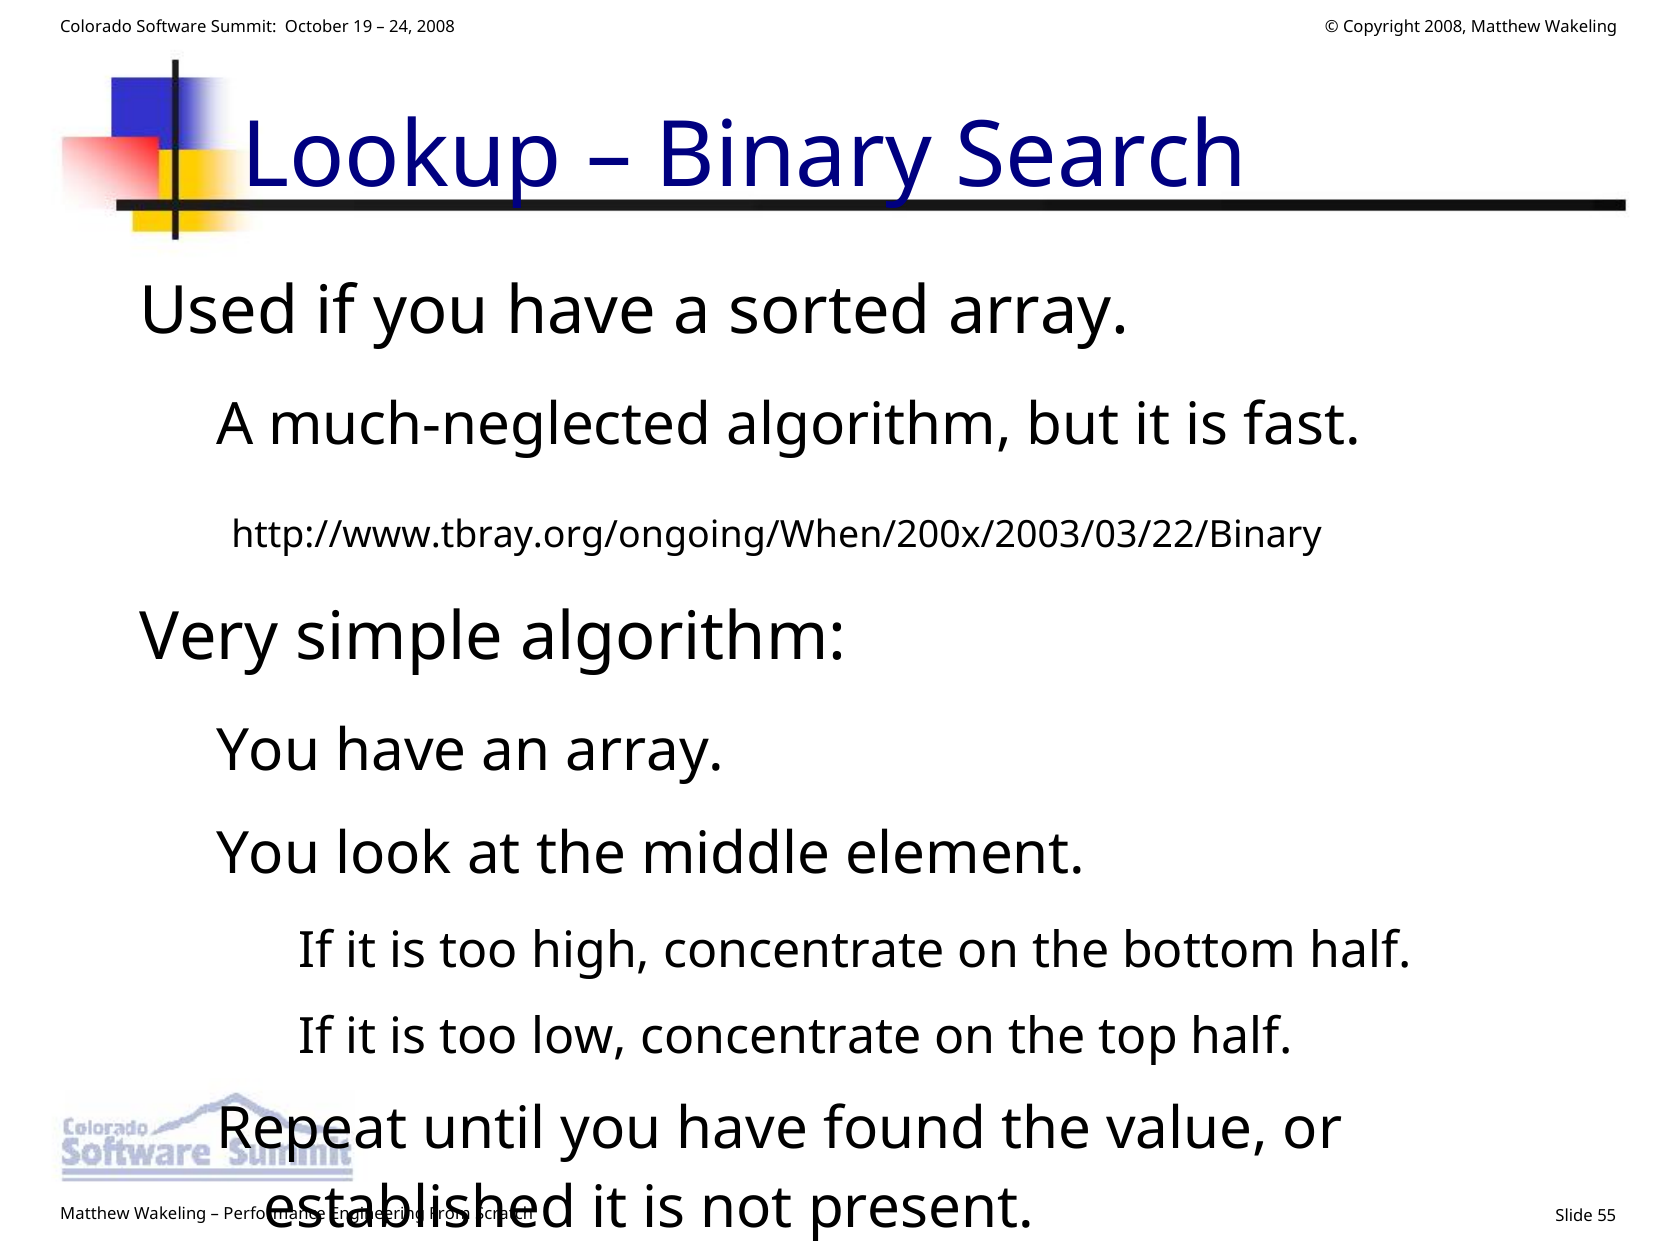

# Lookup – Binary Search
Used if you have a sorted array.
A much-neglected algorithm, but it is fast.
 http://www.tbray.org/ongoing/When/200x/2003/03/22/Binary
Very simple algorithm:
You have an array.
You look at the middle element.
If it is too high, concentrate on the bottom half.
If it is too low, concentrate on the top half.
Repeat until you have found the value, or established it is not present.